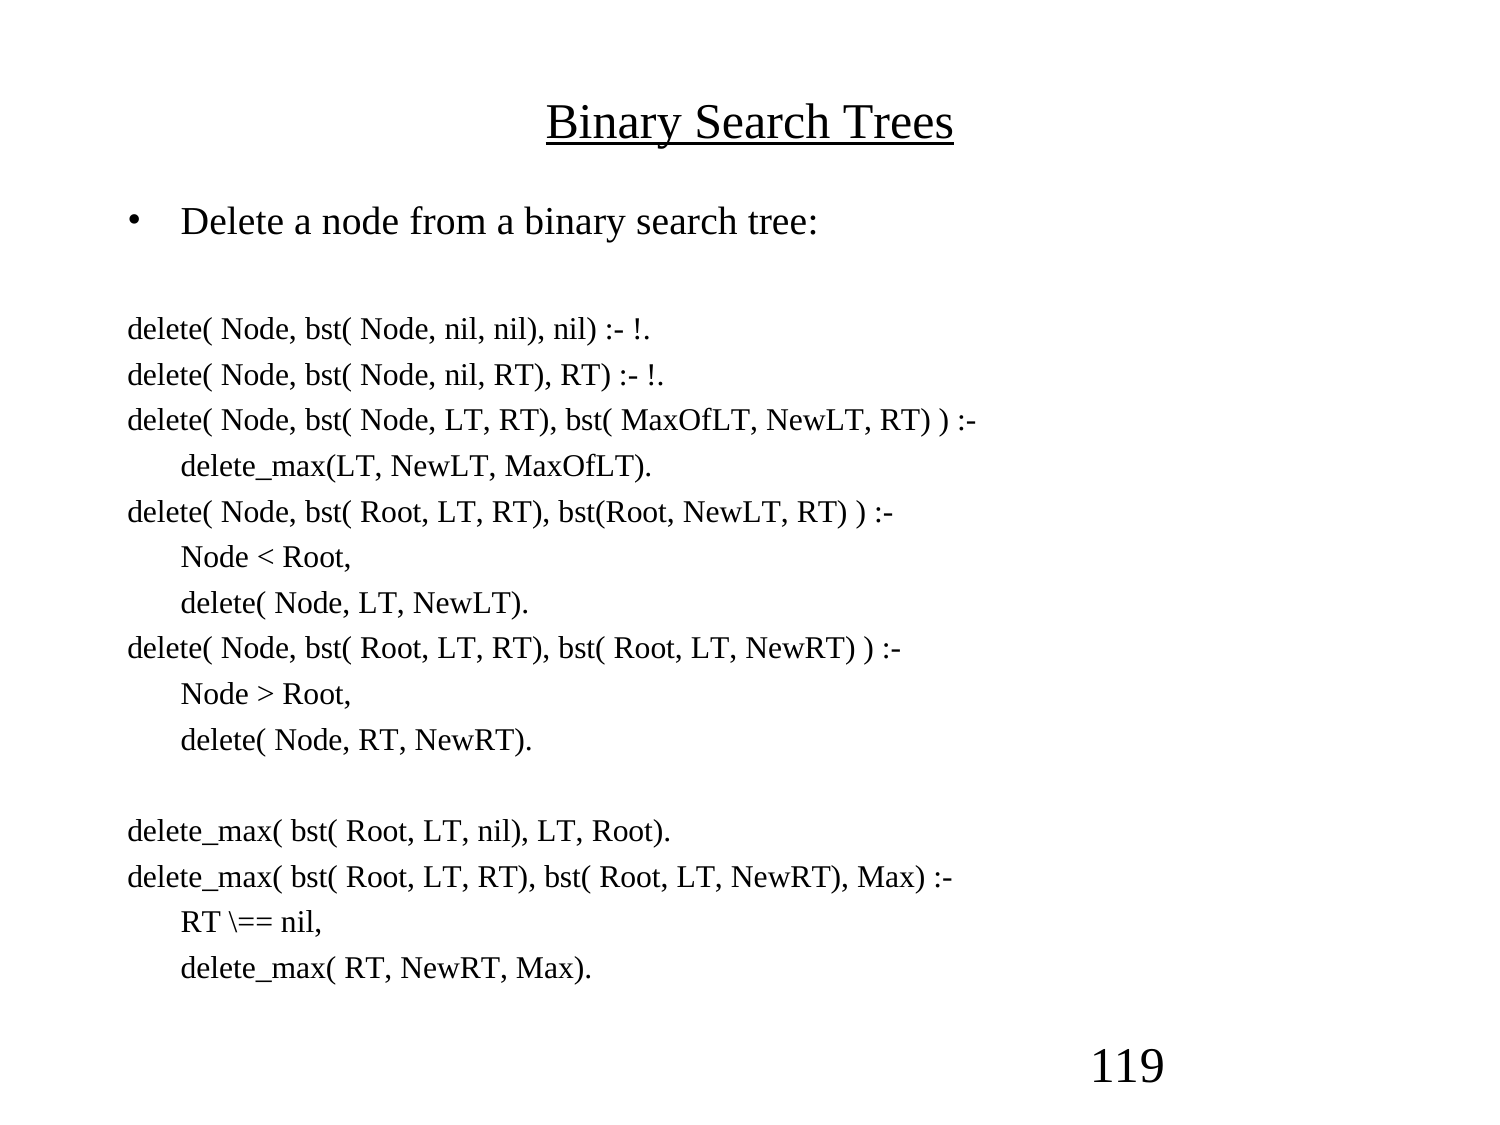

# Binary Search Trees
Delete a node from a binary search tree:
delete( Node, bst( Node, nil, nil), nil) :- !.
delete( Node, bst( Node, nil, RT), RT) :- !.
delete( Node, bst( Node, LT, RT), bst( MaxOfLT, NewLT, RT) ) :-
	delete_max(LT, NewLT, MaxOfLT).
delete( Node, bst( Root, LT, RT), bst(Root, NewLT, RT) ) :-
	Node < Root,
	delete( Node, LT, NewLT).
delete( Node, bst( Root, LT, RT), bst( Root, LT, NewRT) ) :-
	Node > Root,
	delete( Node, RT, NewRT).
delete_max( bst( Root, LT, nil), LT, Root).
delete_max( bst( Root, LT, RT), bst( Root, LT, NewRT), Max) :-
	RT \== nil,
	delete_max( RT, NewRT, Max).
119